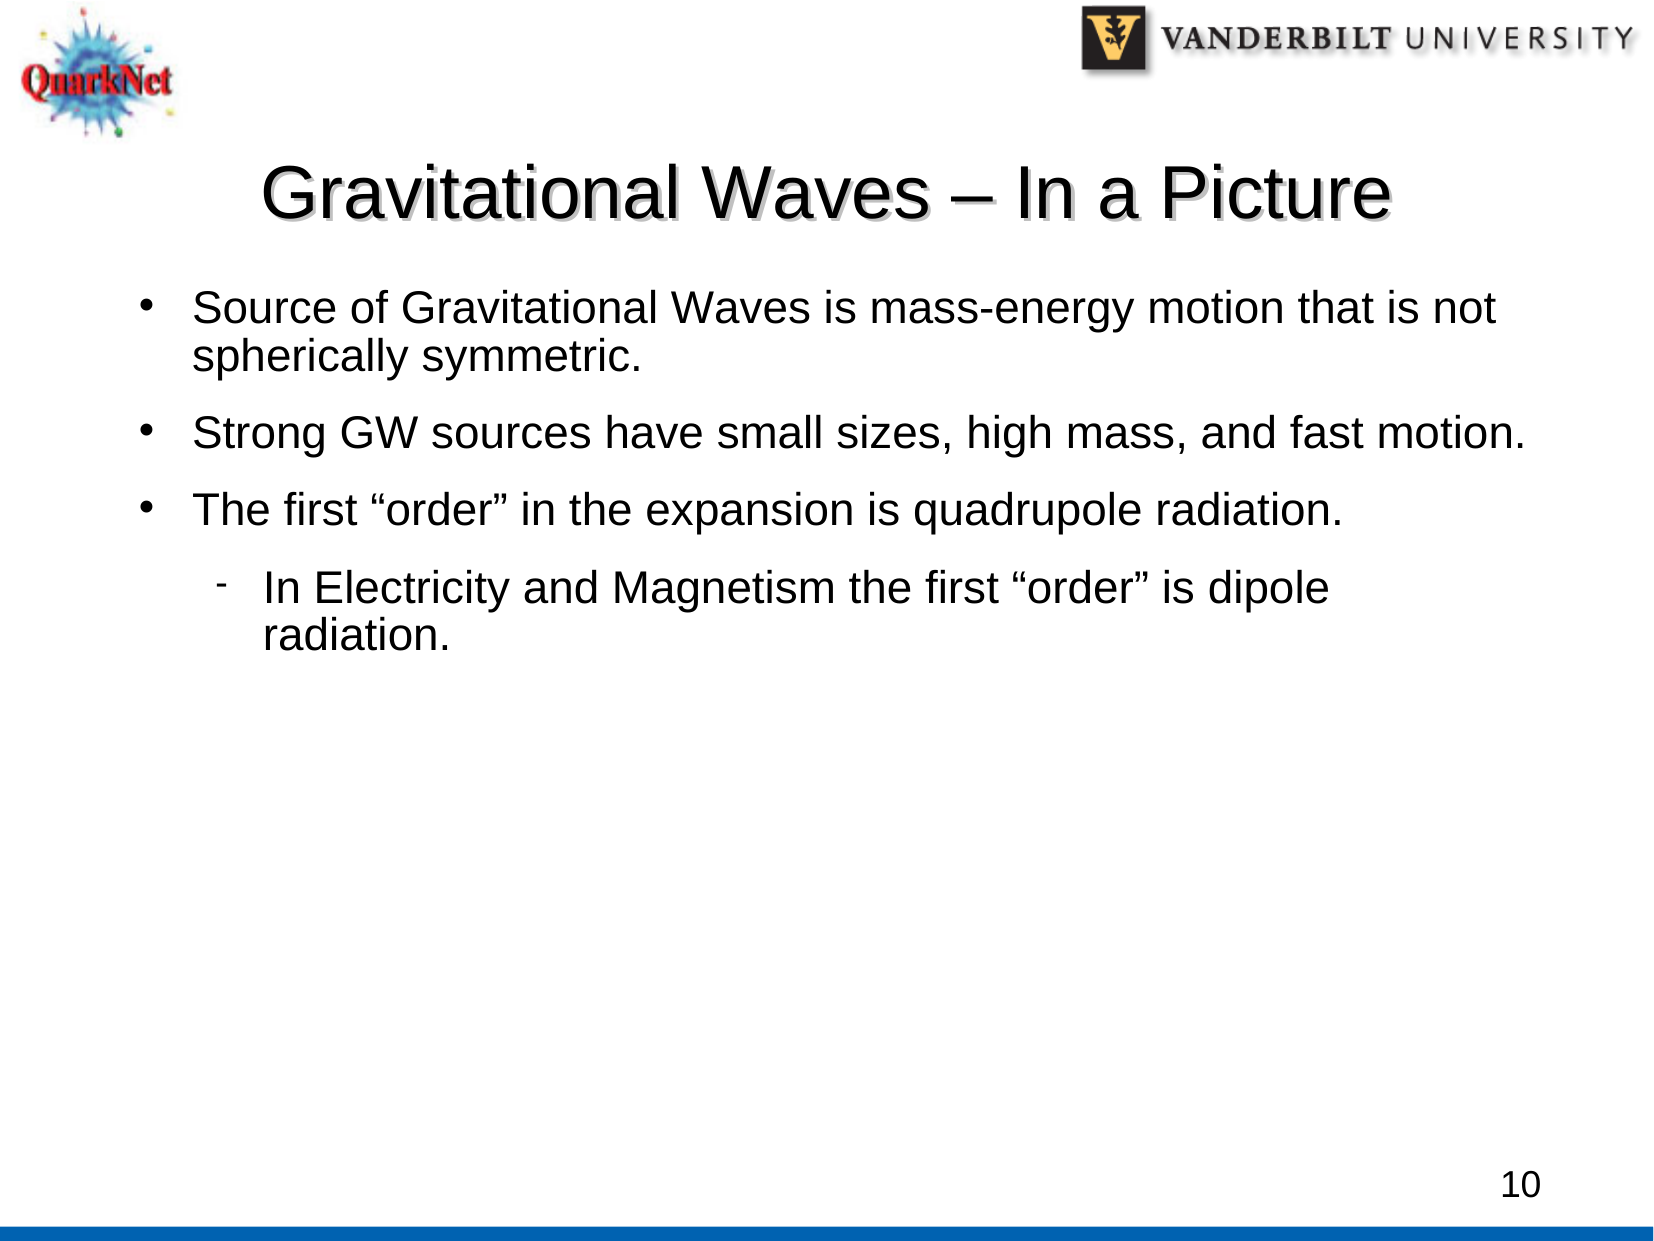

# Gravitational Waves – In a Picture
Source of Gravitational Waves is mass-energy motion that is not spherically symmetric.
Strong GW sources have small sizes, high mass, and fast motion.
The first “order” in the expansion is quadrupole radiation.
In Electricity and Magnetism the first “order” is dipole radiation.
10